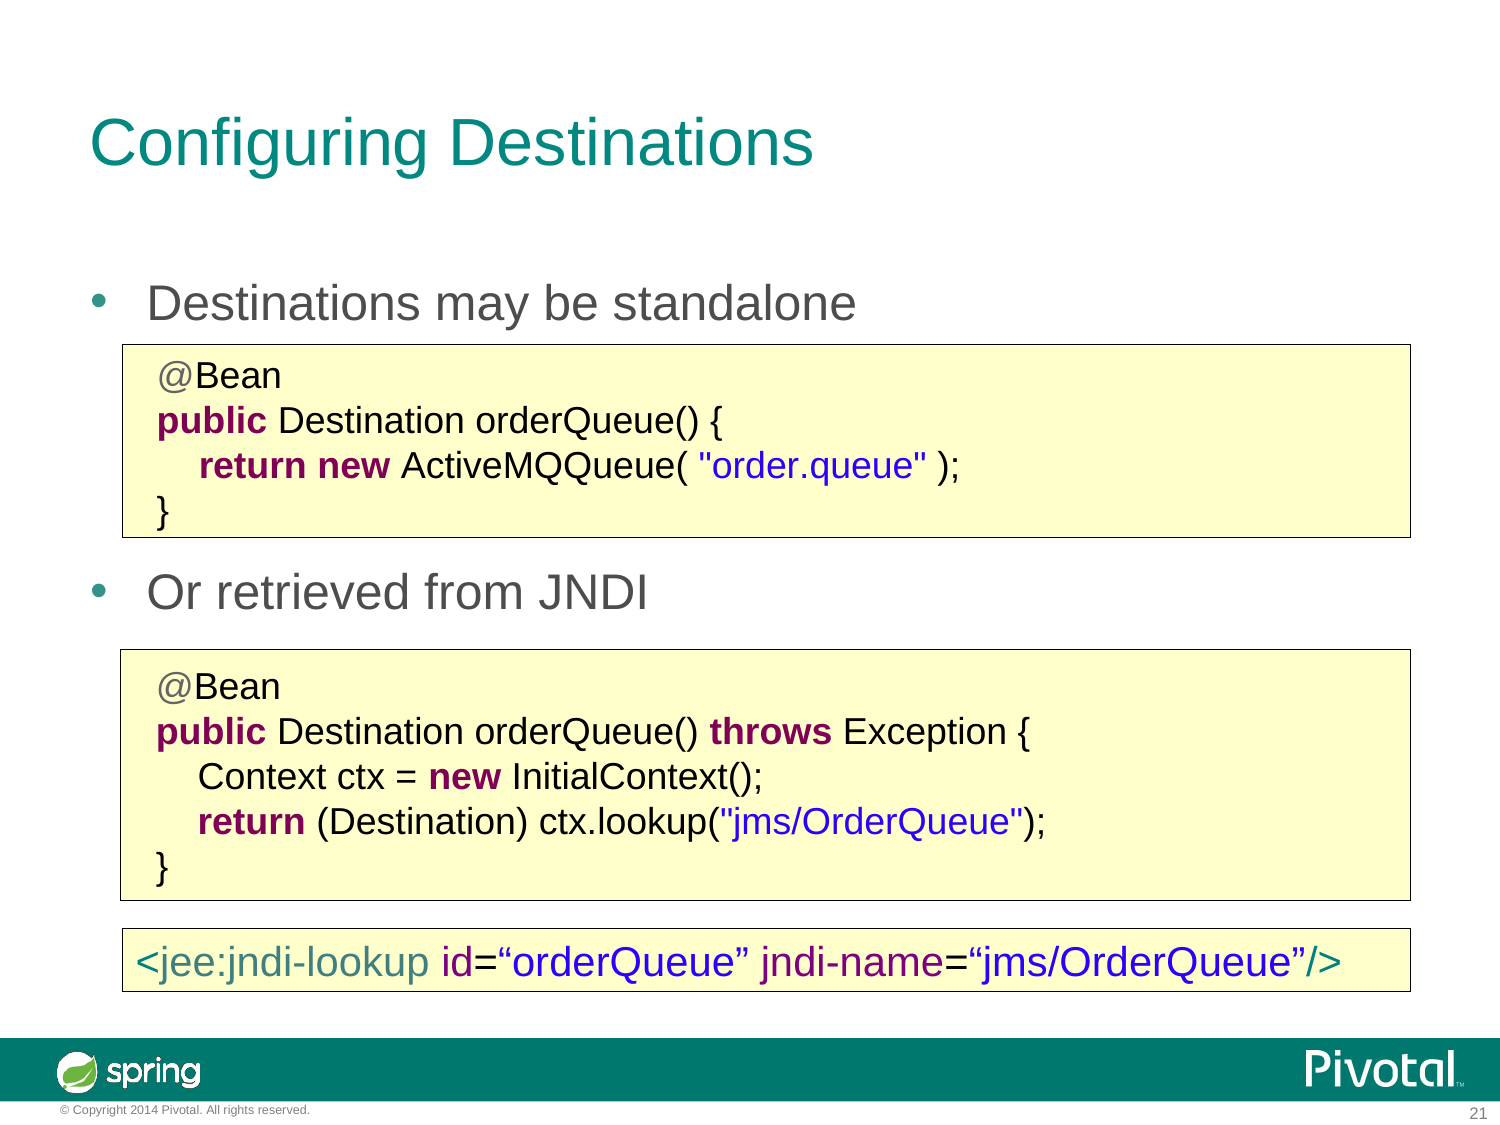

# Configuring Destinations
Destinations may be standalone
Or retrieved from JNDI
 @Bean
 public Destination orderQueue() {
 return new ActiveMQQueue( "order.queue" );
 }
 @Bean
 public Destination orderQueue() throws Exception {
 Context ctx = new InitialContext();
 return (Destination) ctx.lookup("jms/OrderQueue");
 }
<jee:jndi-lookup id=“orderQueue” jndi-name=“jms/OrderQueue”/>